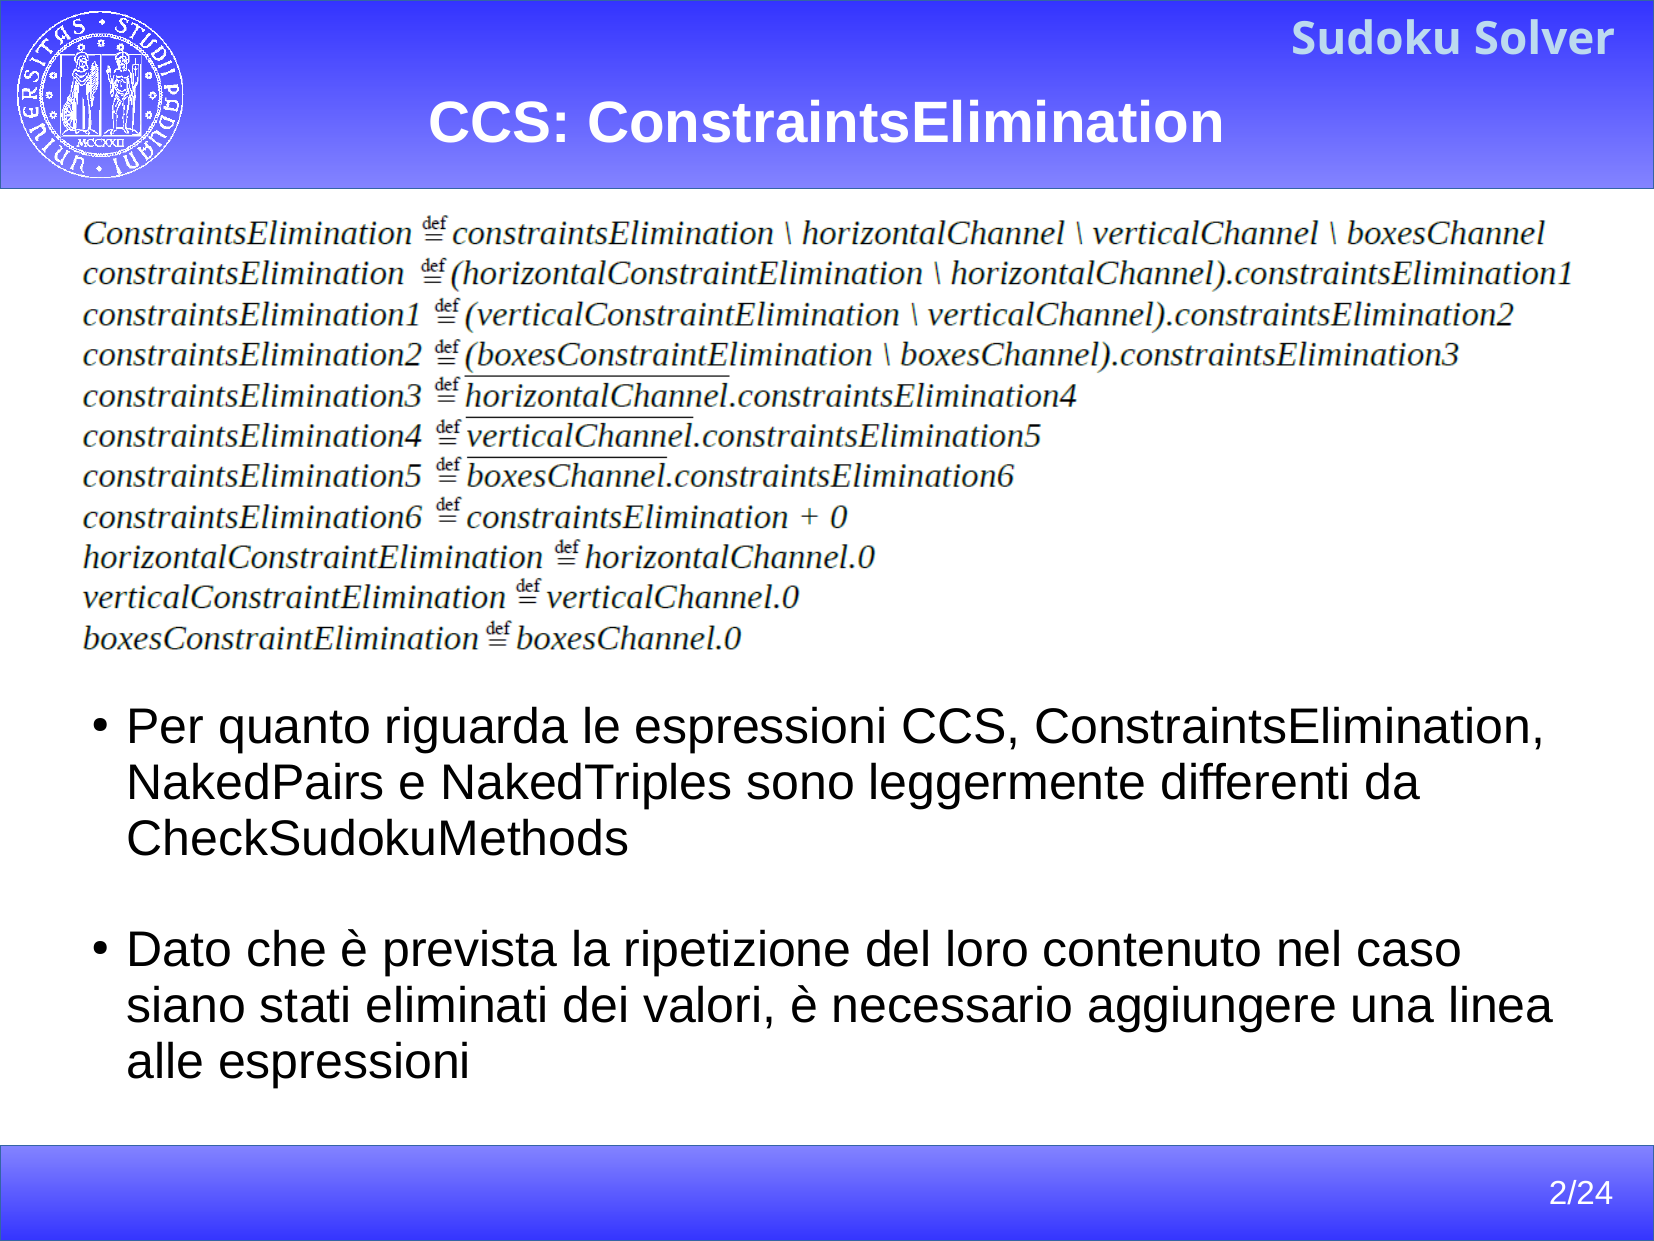

Sudoku Solver
CCS: ConstraintsElimination
Per quanto riguarda le espressioni CCS, ConstraintsElimination, NakedPairs e NakedTriples sono leggermente differenti da CheckSudokuMethods
Dato che è prevista la ripetizione del loro contenuto nel caso siano stati eliminati dei valori, è necessario aggiungere una linea alle espressioni
2/24